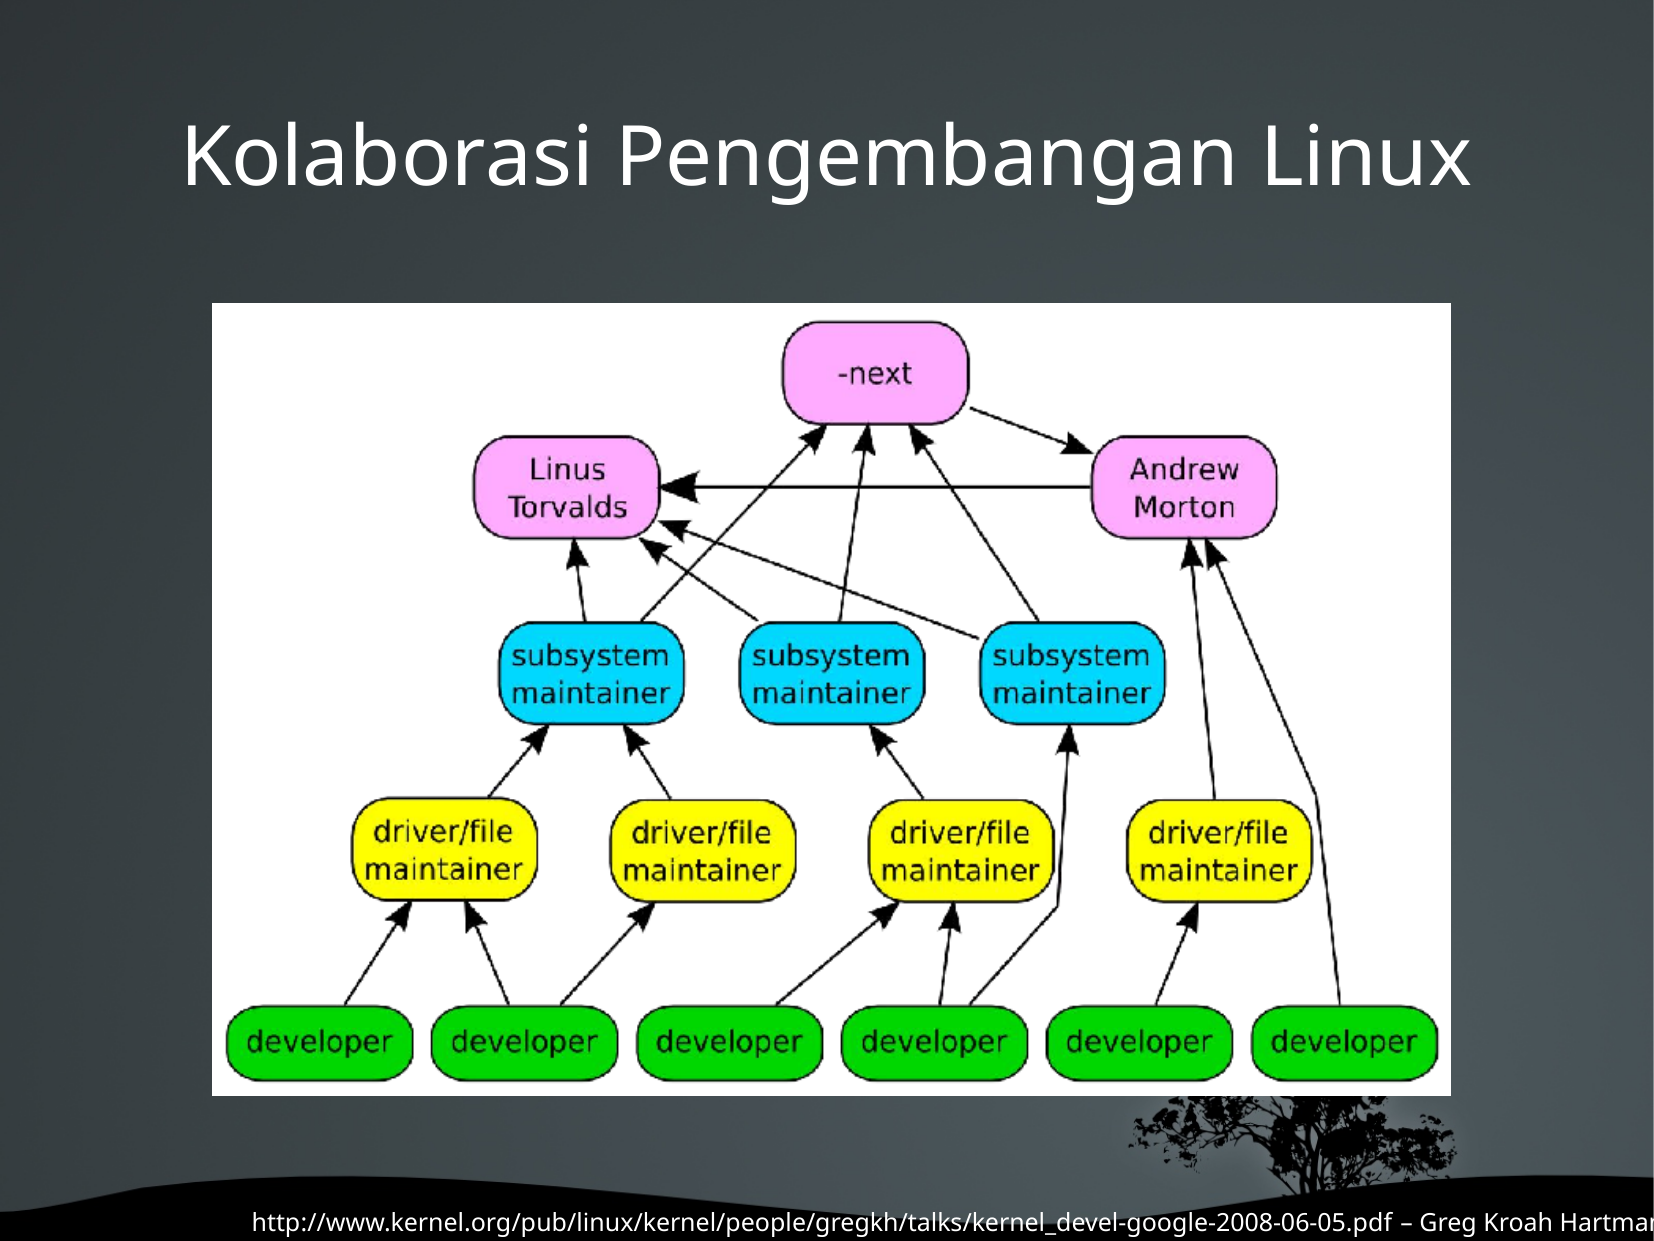

# Kolaborasi Pengembangan Linux
http://www.kernel.org/pub/linux/kernel/people/gregkh/talks/kernel_devel-google-2008-06-05.pdf – Greg Kroah Hartman